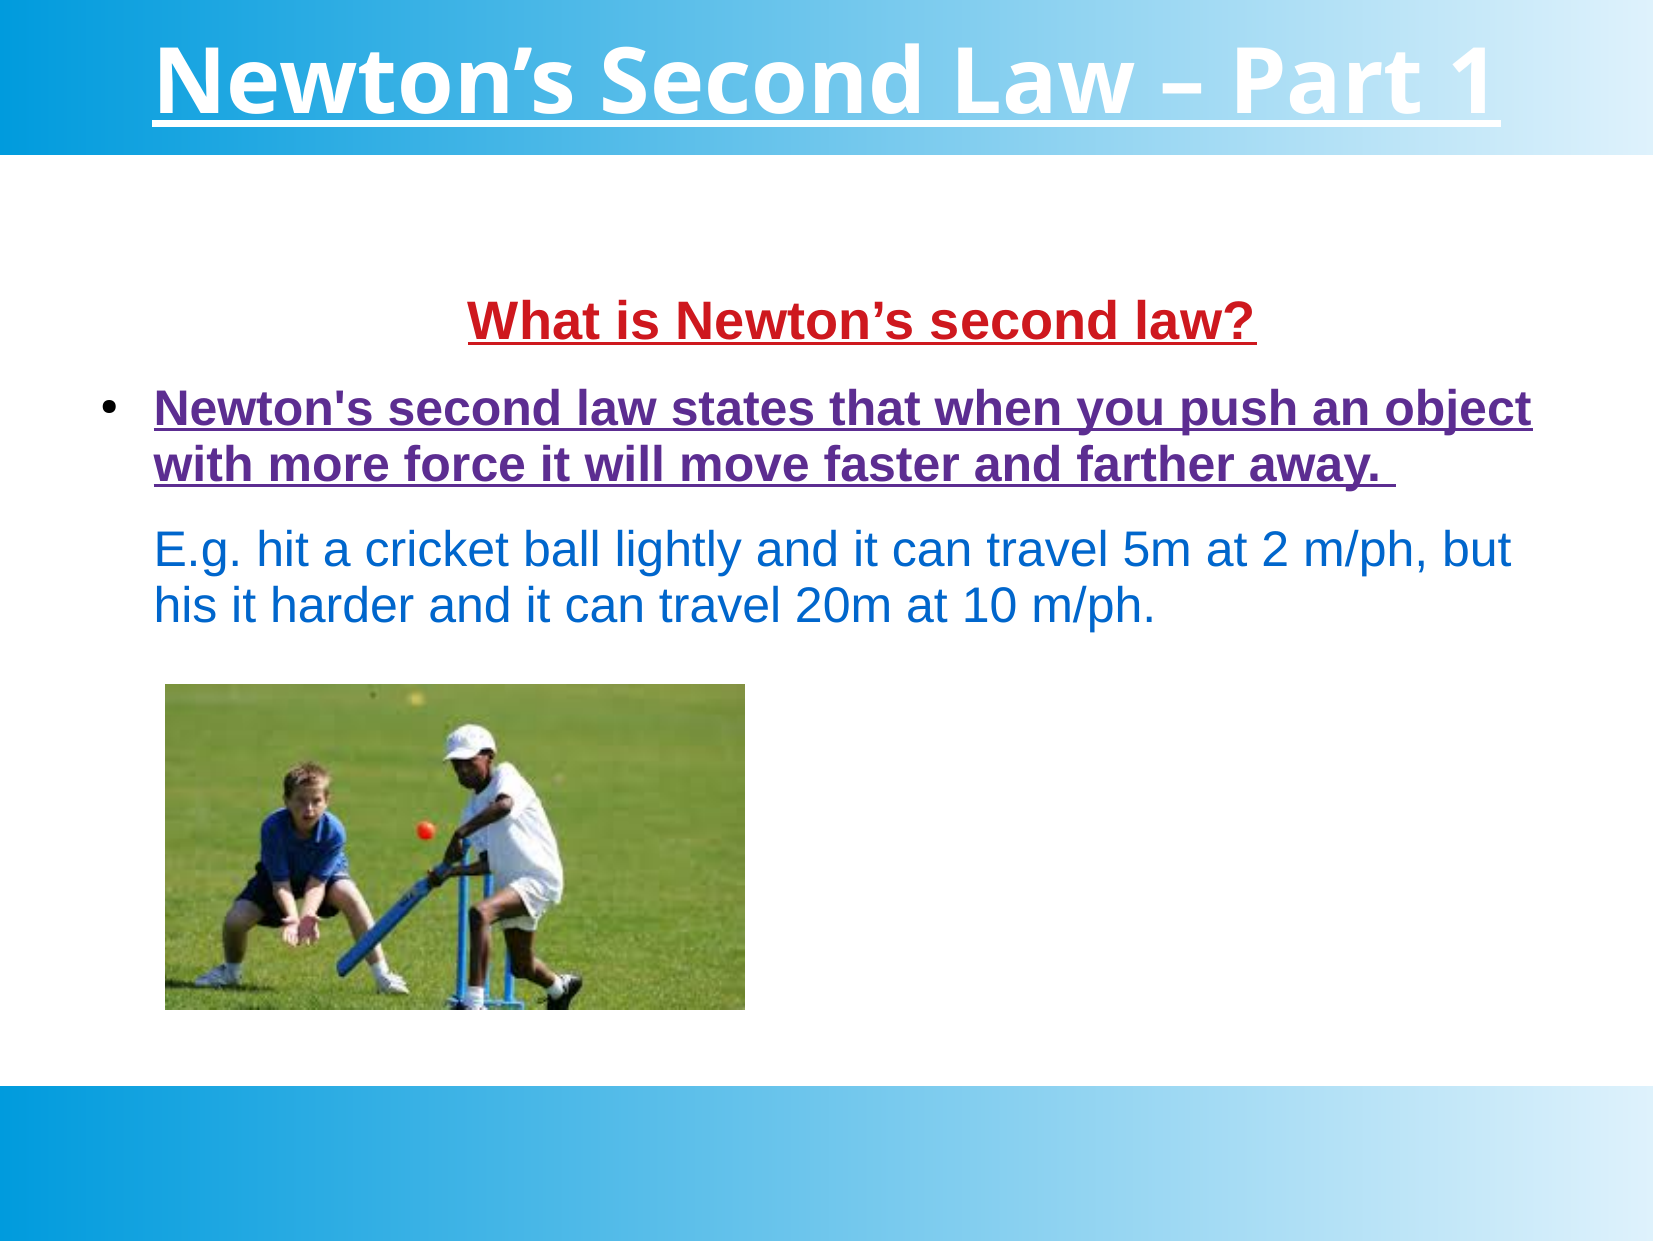

# Newton’s Second Law – Part 1
What is Newton’s second law?
Newton's second law states that when you push an object with more force it will move faster and farther away.
E.g. hit a cricket ball lightly and it can travel 5m at 2 m/ph, but his it harder and it can travel 20m at 10 m/ph.